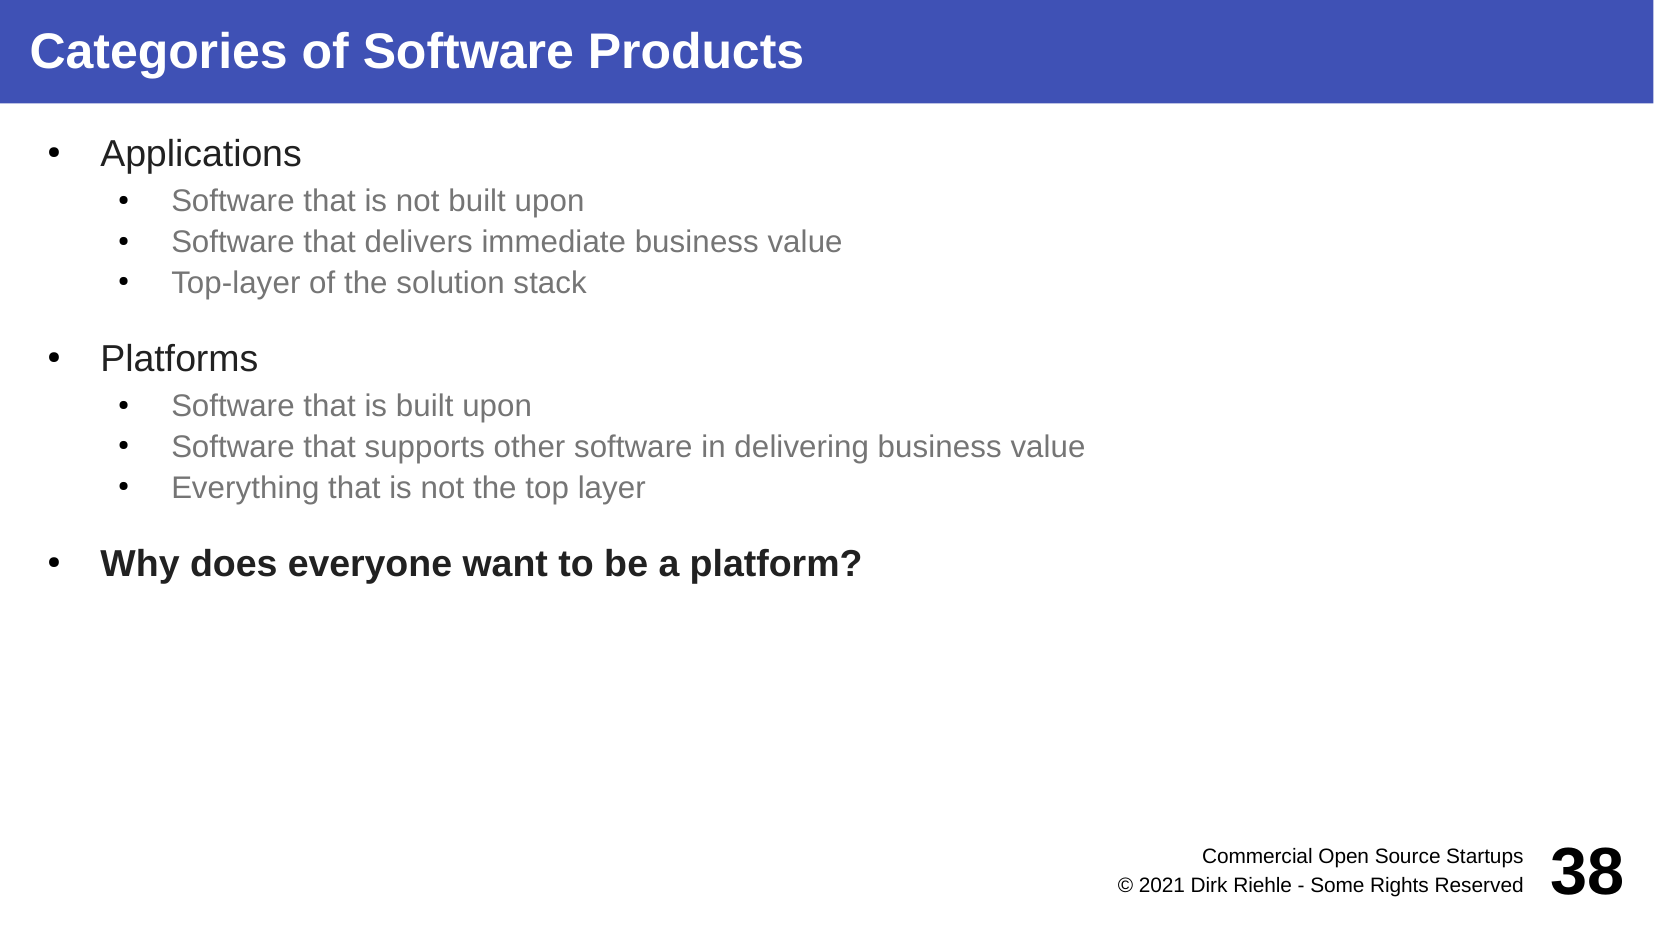

# Categories of Software Products
Applications
Software that is not built upon
Software that delivers immediate business value
Top-layer of the solution stack
Platforms
Software that is built upon
Software that supports other software in delivering business value
Everything that is not the top layer
Why does everyone want to be a platform?
Commercial Open Source Startups
38
© 2021 Dirk Riehle - Some Rights Reserved